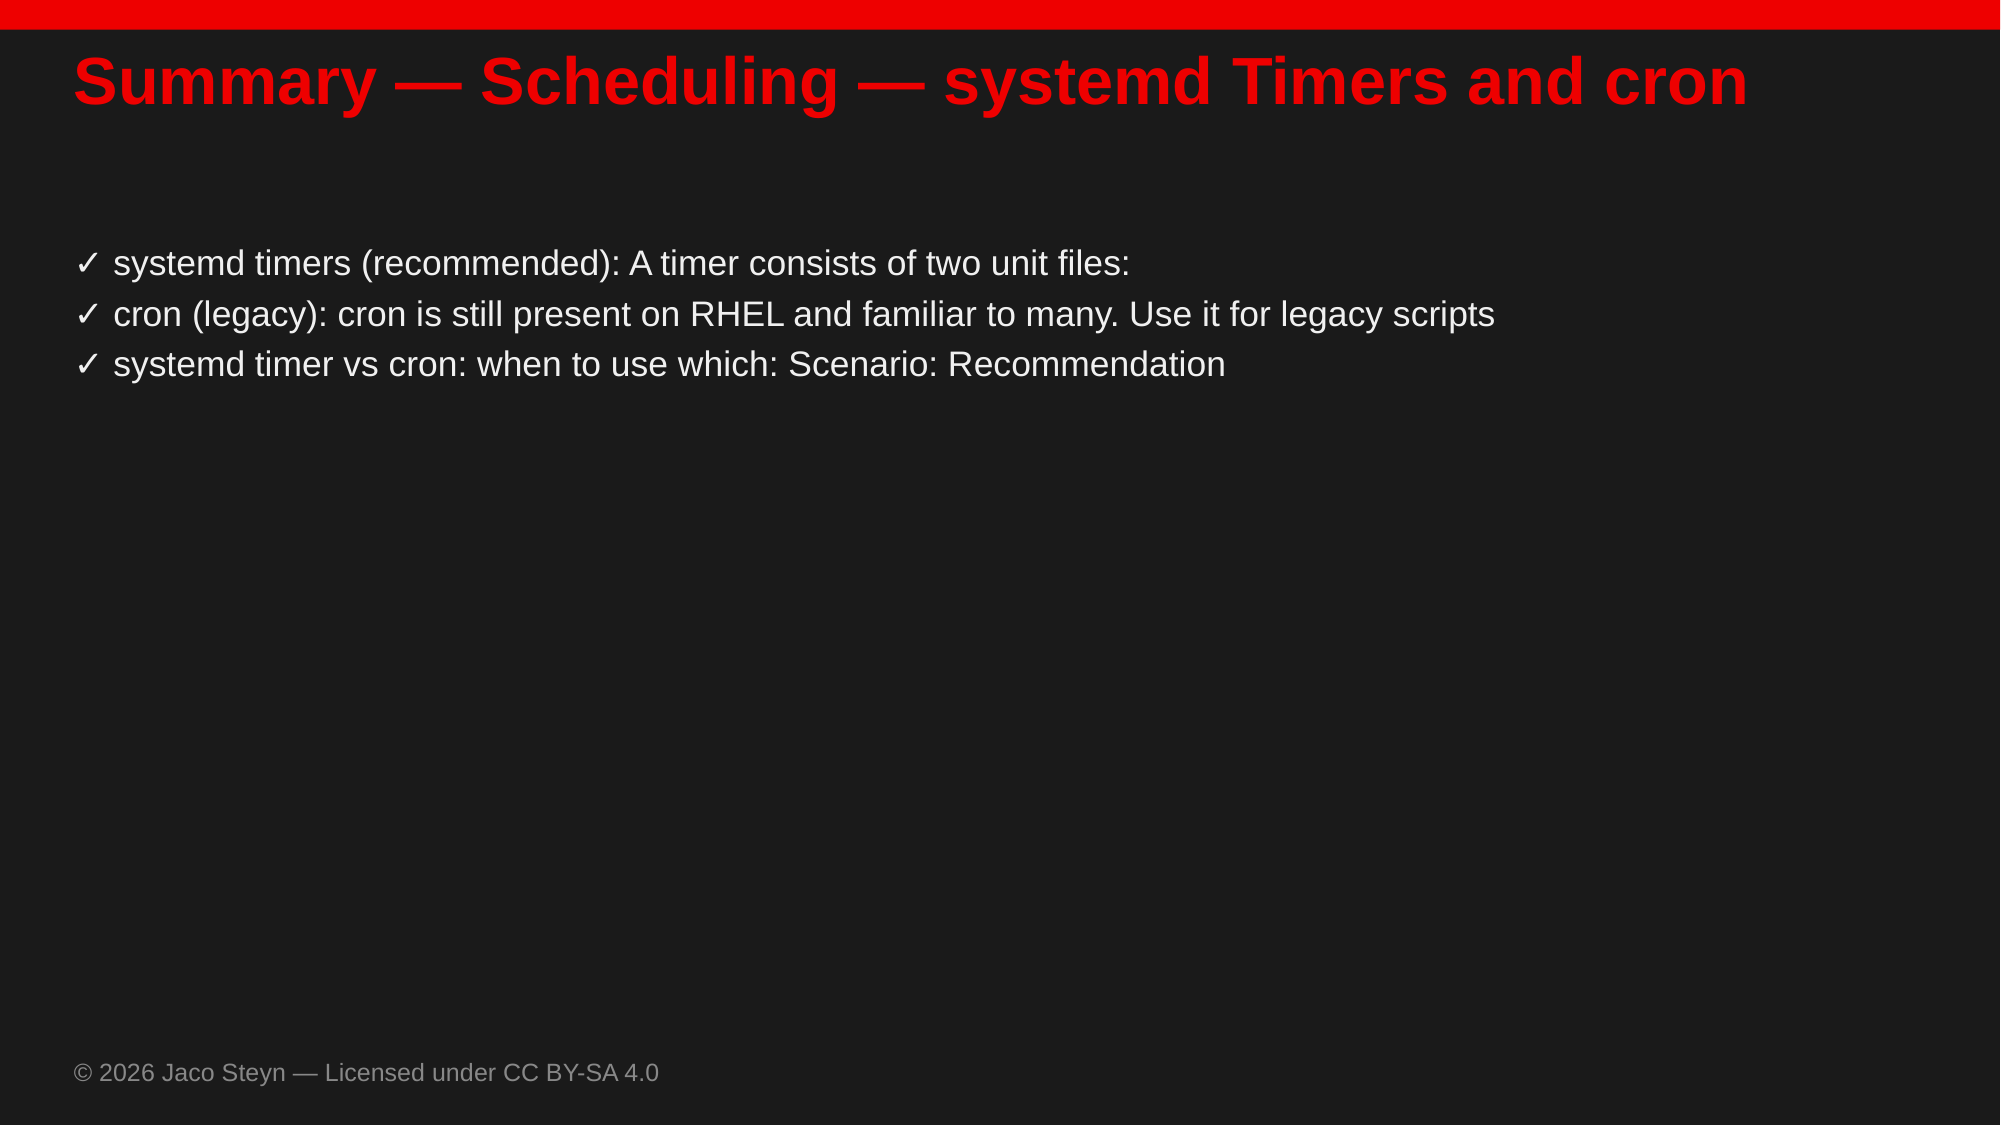

Summary — Scheduling — systemd Timers and cron
✓ systemd timers (recommended): A timer consists of two unit files:
✓ cron (legacy): cron is still present on RHEL and familiar to many. Use it for legacy scripts
✓ systemd timer vs cron: when to use which: Scenario: Recommendation
© 2026 Jaco Steyn — Licensed under CC BY-SA 4.0